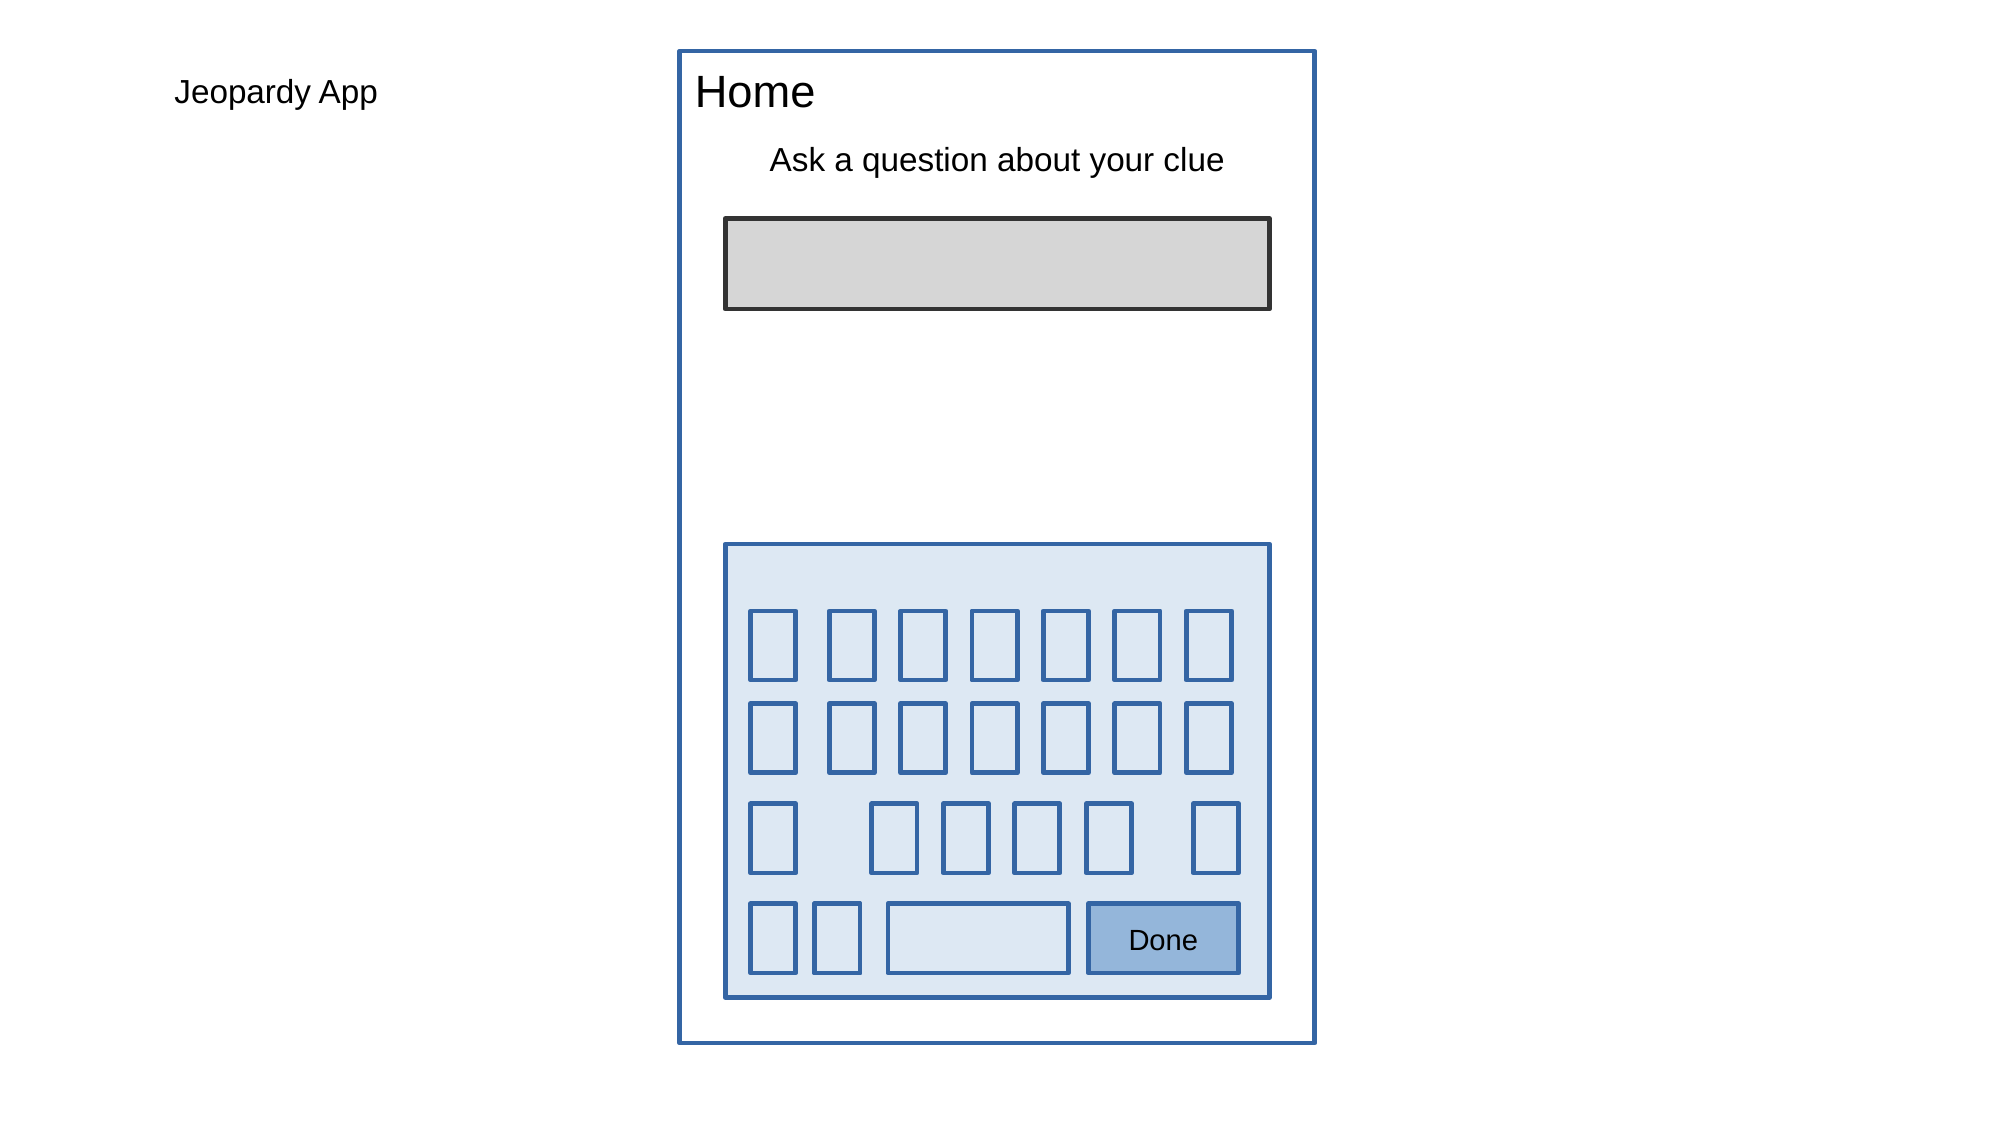

# Jeopardy App
Home
Ask a question about your clue
Done